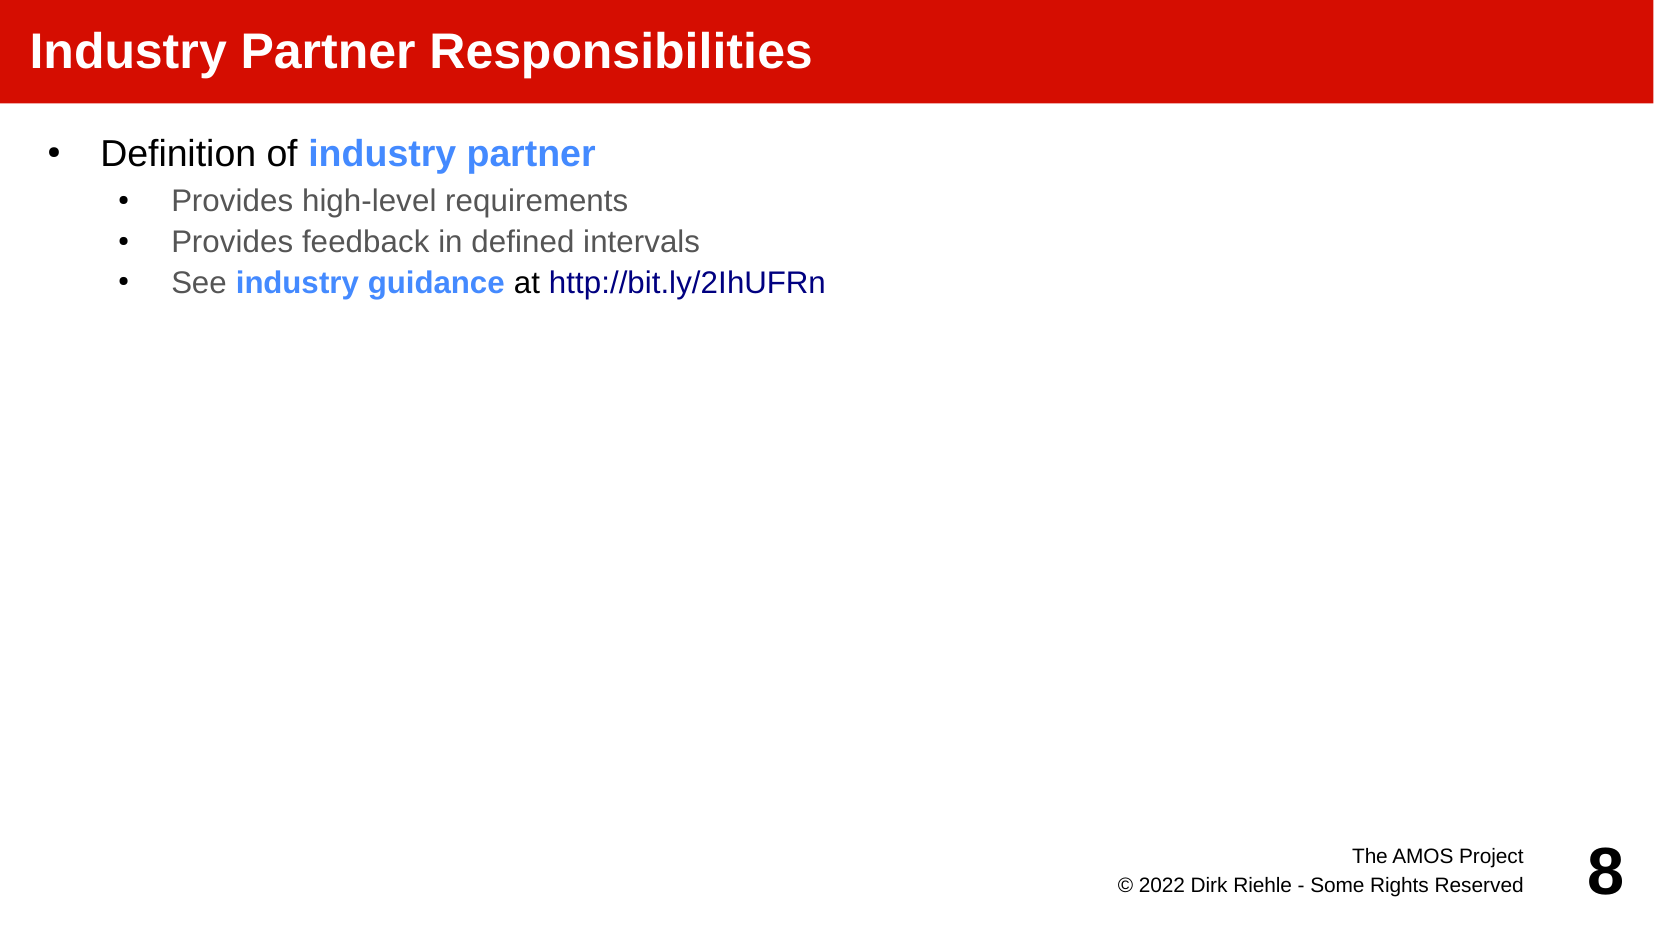

# Industry Partner Responsibilities
Definition of industry partner
Provides high-level requirements
Provides feedback in defined intervals
See industry guidance at http://bit.ly/2IhUFRn
The AMOS Project
8
© 2022 Dirk Riehle - Some Rights Reserved